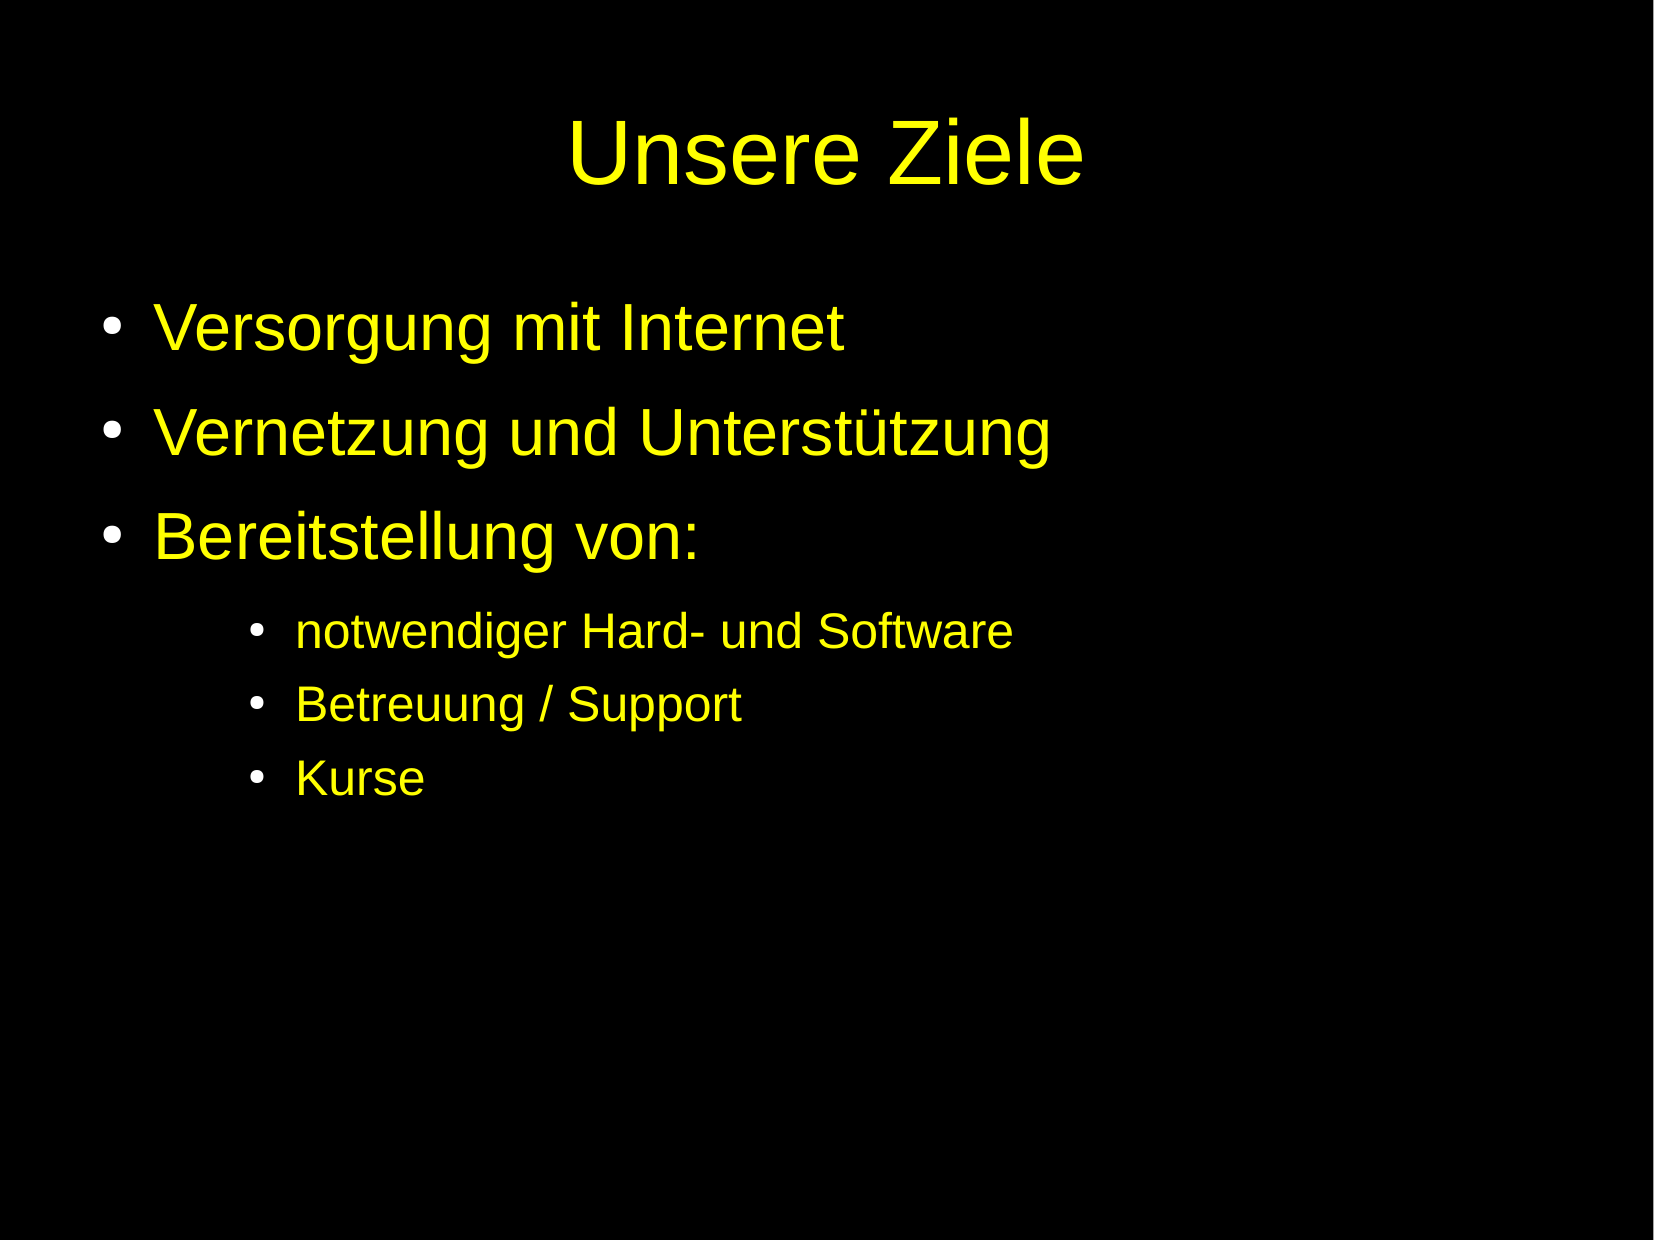

# Unsere Ziele
Versorgung mit Internet
Vernetzung und Unterstützung
Bereitstellung von:
notwendiger Hard- und Software
Betreuung / Support
Kurse